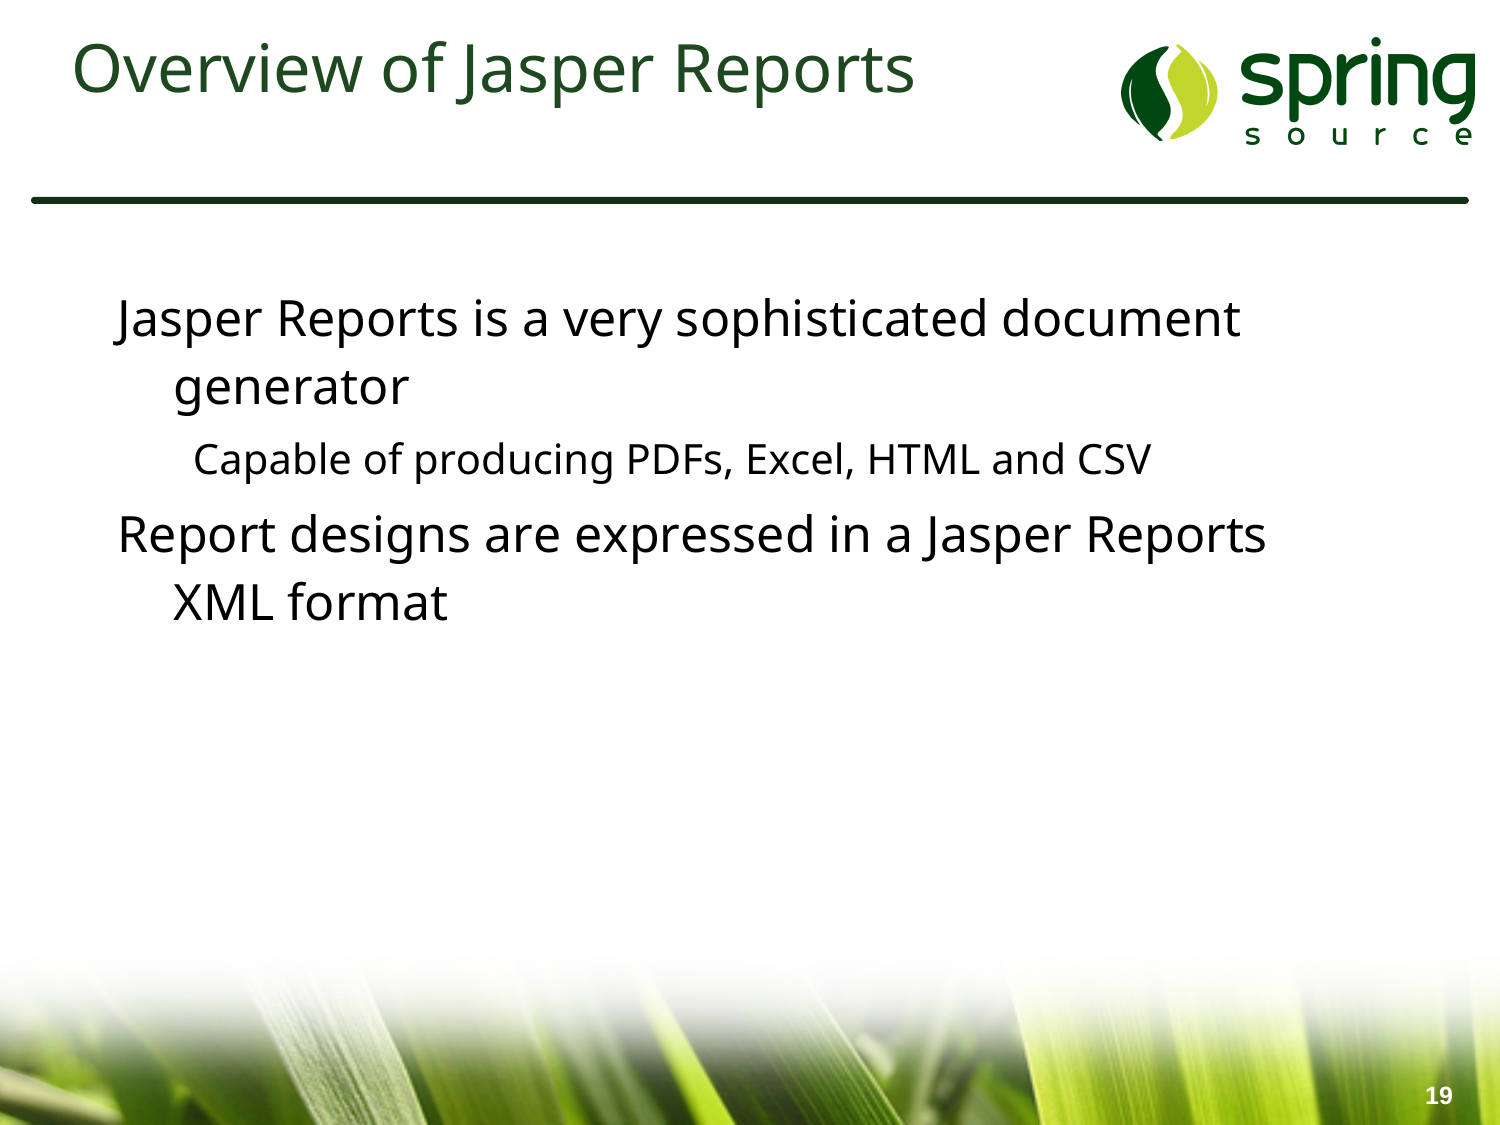

# Overview of Jasper Reports
Jasper Reports is a very sophisticated document generator
Capable of producing PDFs, Excel, HTML and CSV
Report designs are expressed in a Jasper Reports XML format